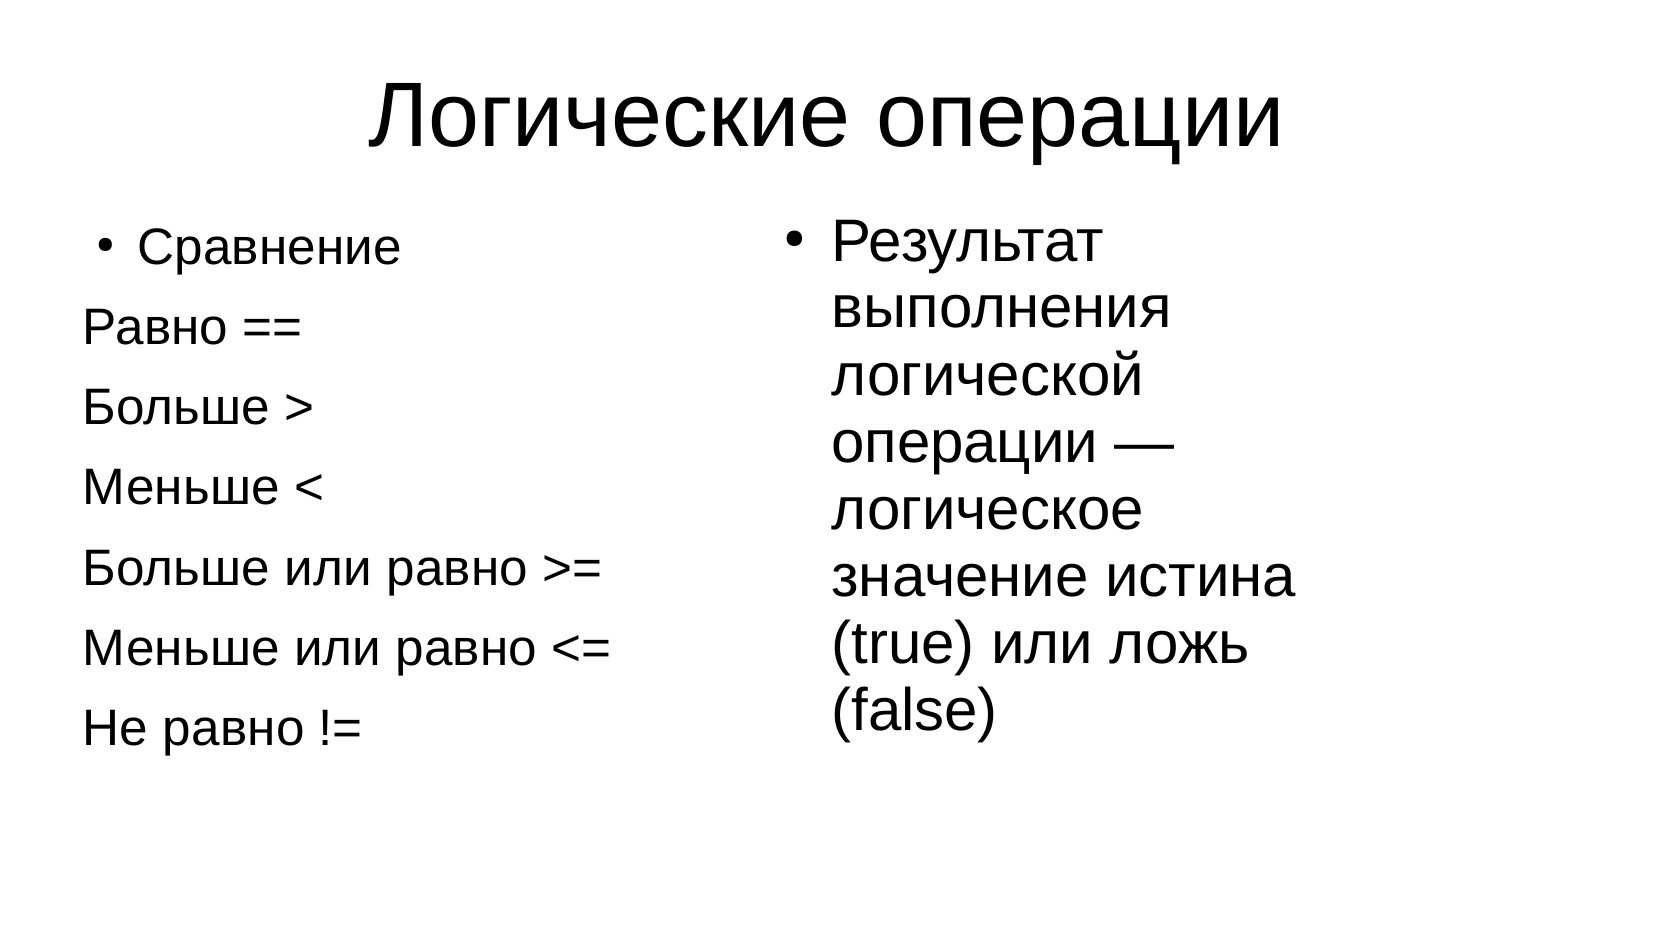

# Логические операции
Результат выполнения логической операции — логическое значение истина (true) или ложь (false)
Сравнение
Равно ==
Больше >
Меньше <
Больше или равно >=
Меньше или равно <=
Не равно !=